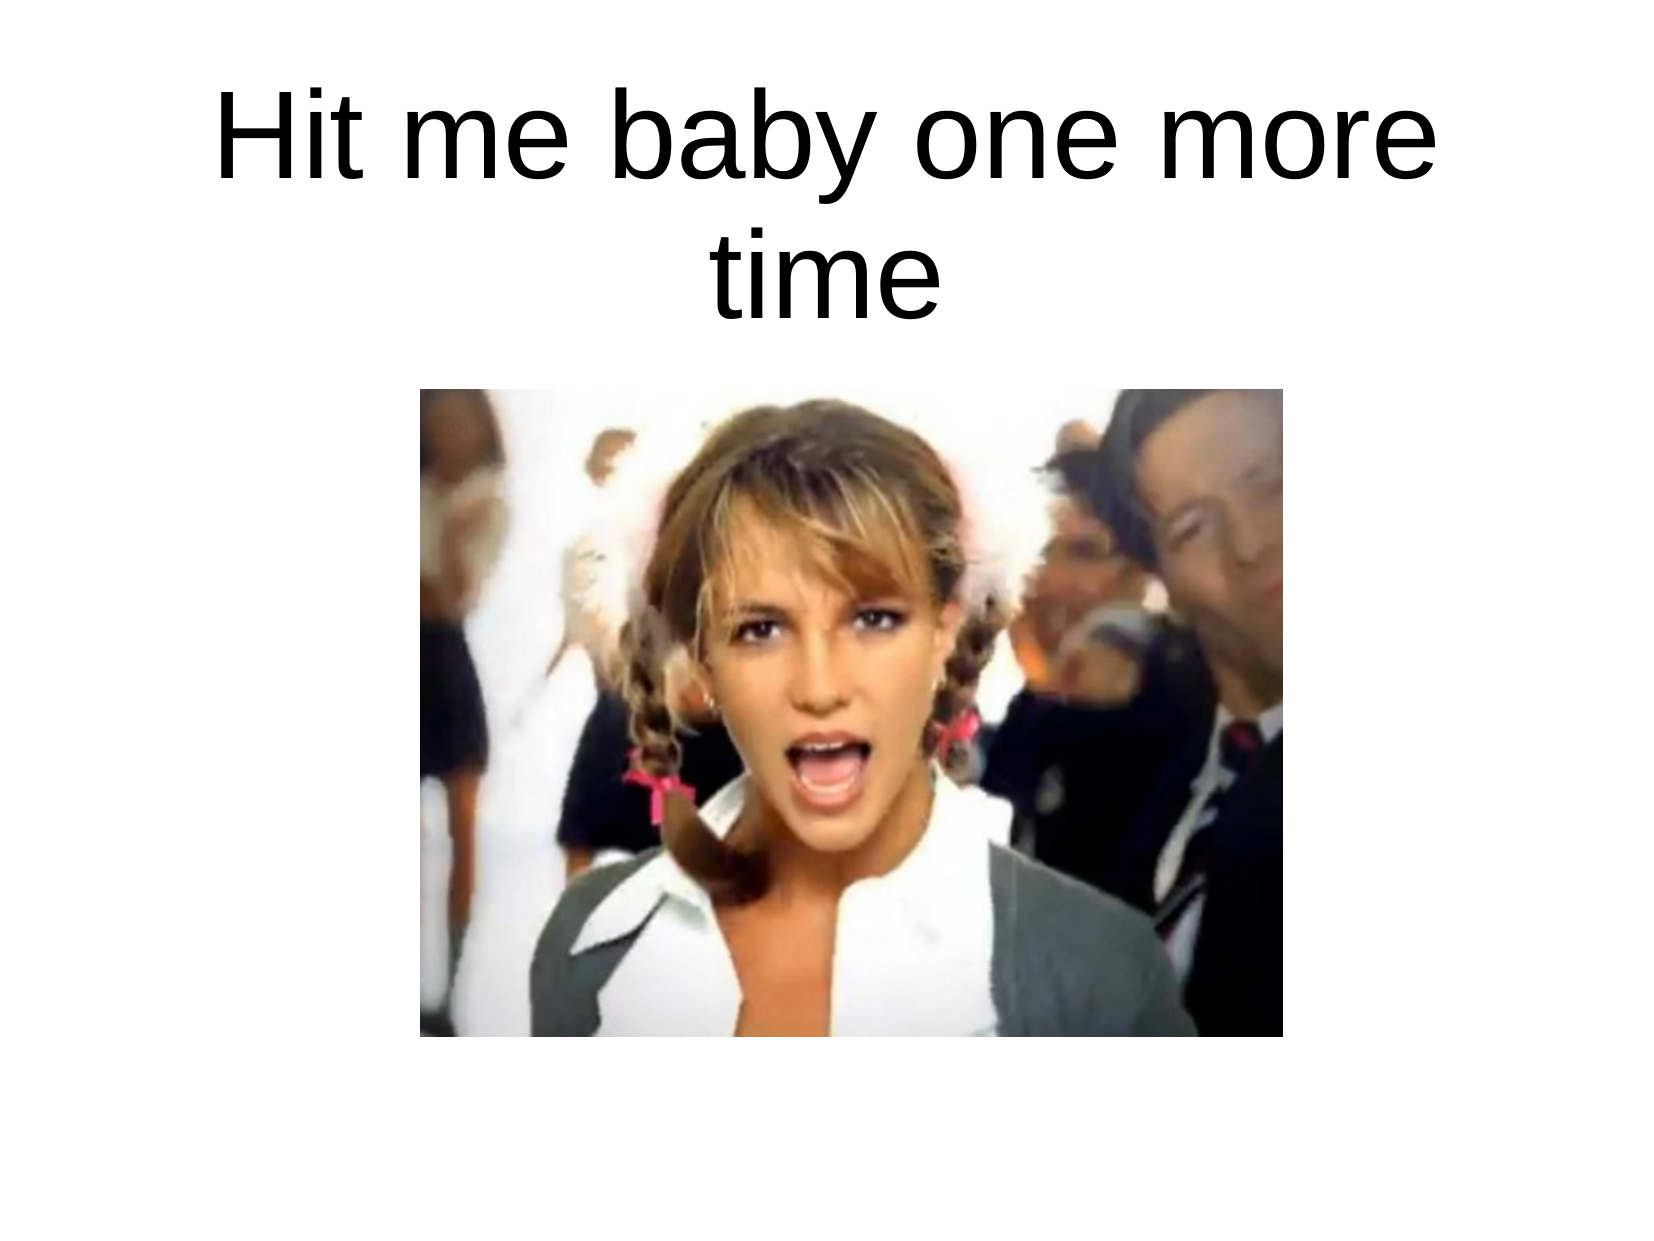

# Hit me baby one more time